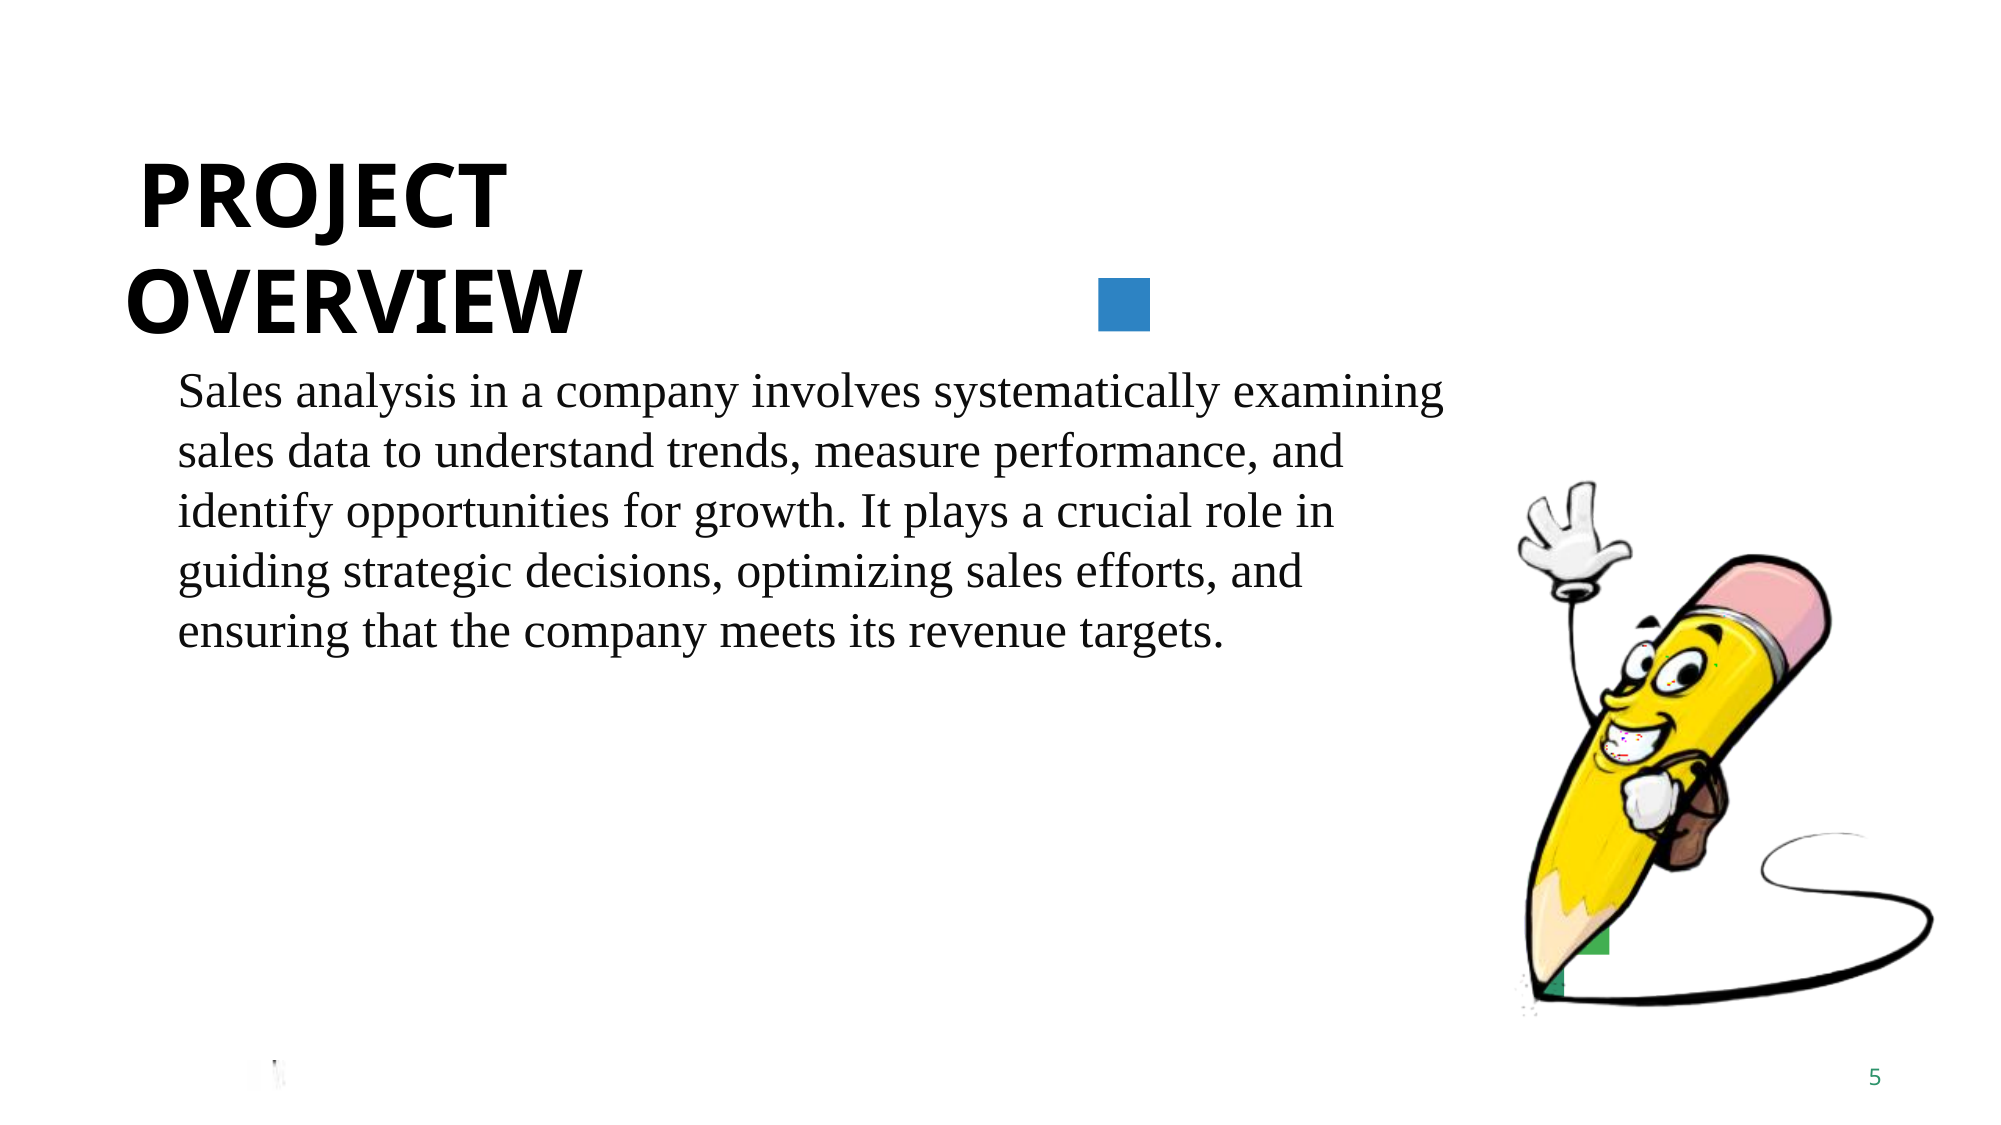

# PROJECT	OVERVIEW
Sales analysis in a company involves systematically examining sales data to understand trends, measure performance, and identify opportunities for growth. It plays a crucial role in guiding strategic decisions, optimizing sales efforts, and ensuring that the company meets its revenue targets.